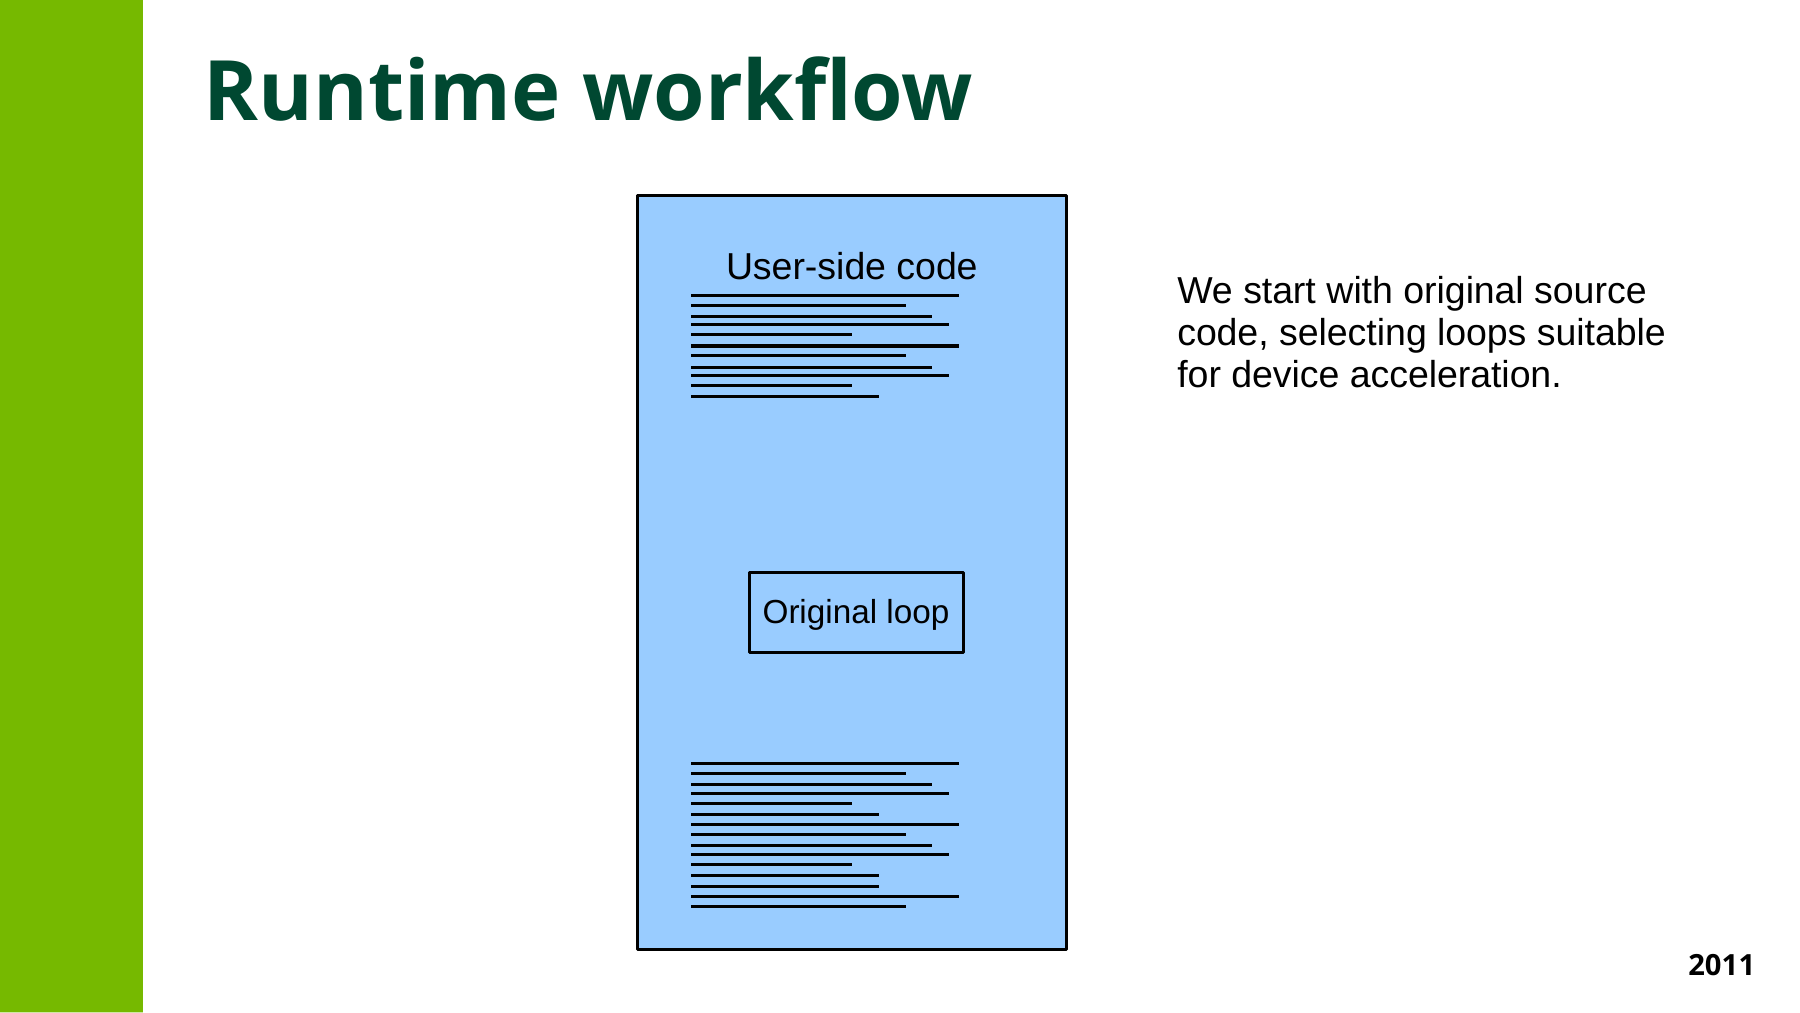

# Runtime workflow
User-side code
We start with original source code, selecting loops suitable for device acceleration.
Original loop